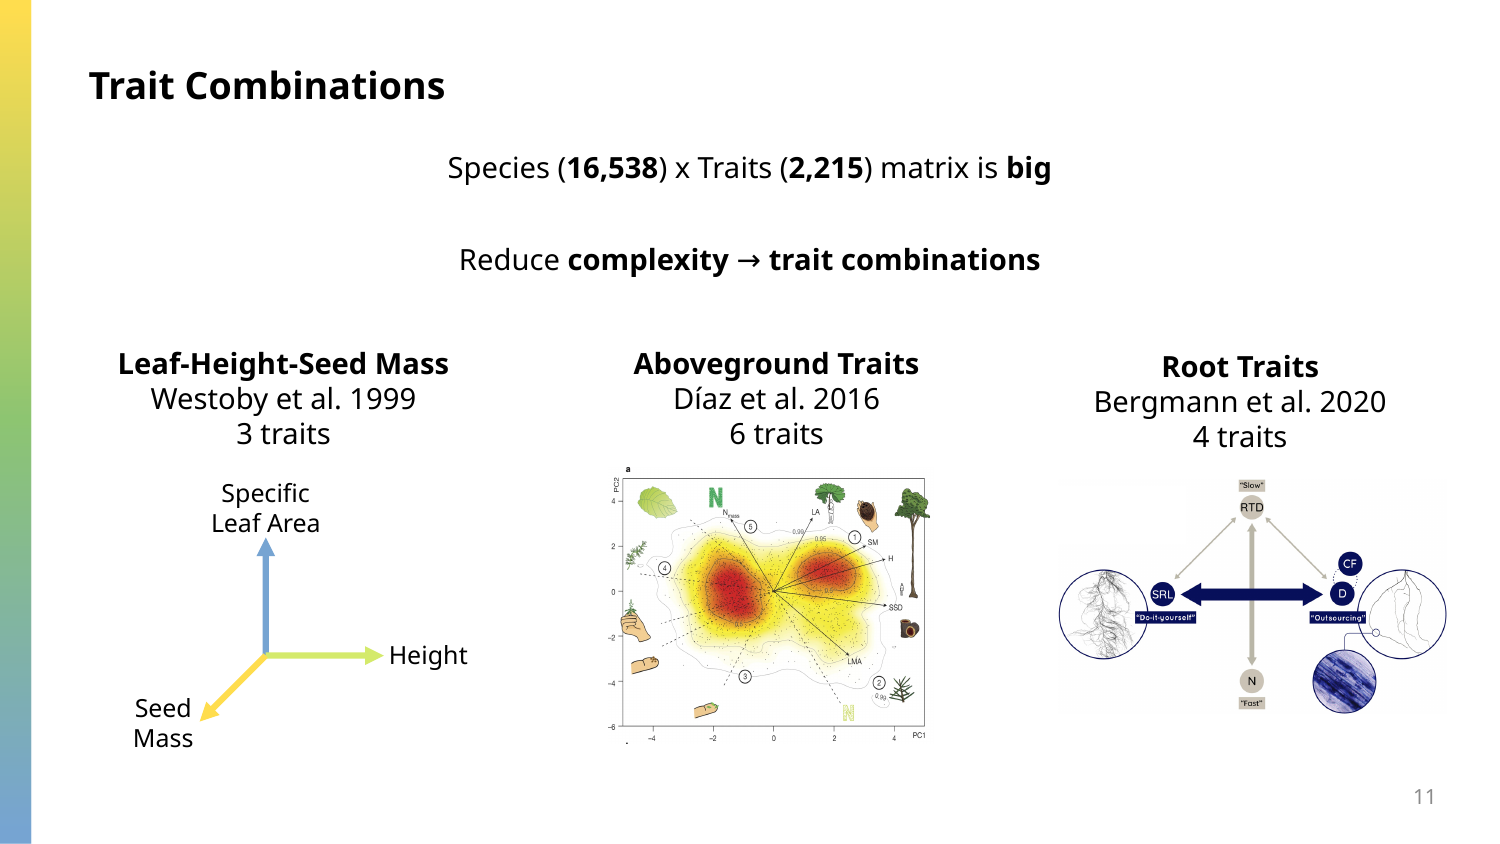

Trait Combinations
Species (16,538) x Traits (2,215) matrix is big
Reduce complexity → trait combinations
Leaf-Height-Seed Mass
Westoby et al. 1999
3 traits
Aboveground Traits
Díaz et al. 2016
6 traits
Root Traits
Bergmann et al. 2020
4 traits
Specific
Leaf Area
Height
Seed Mass